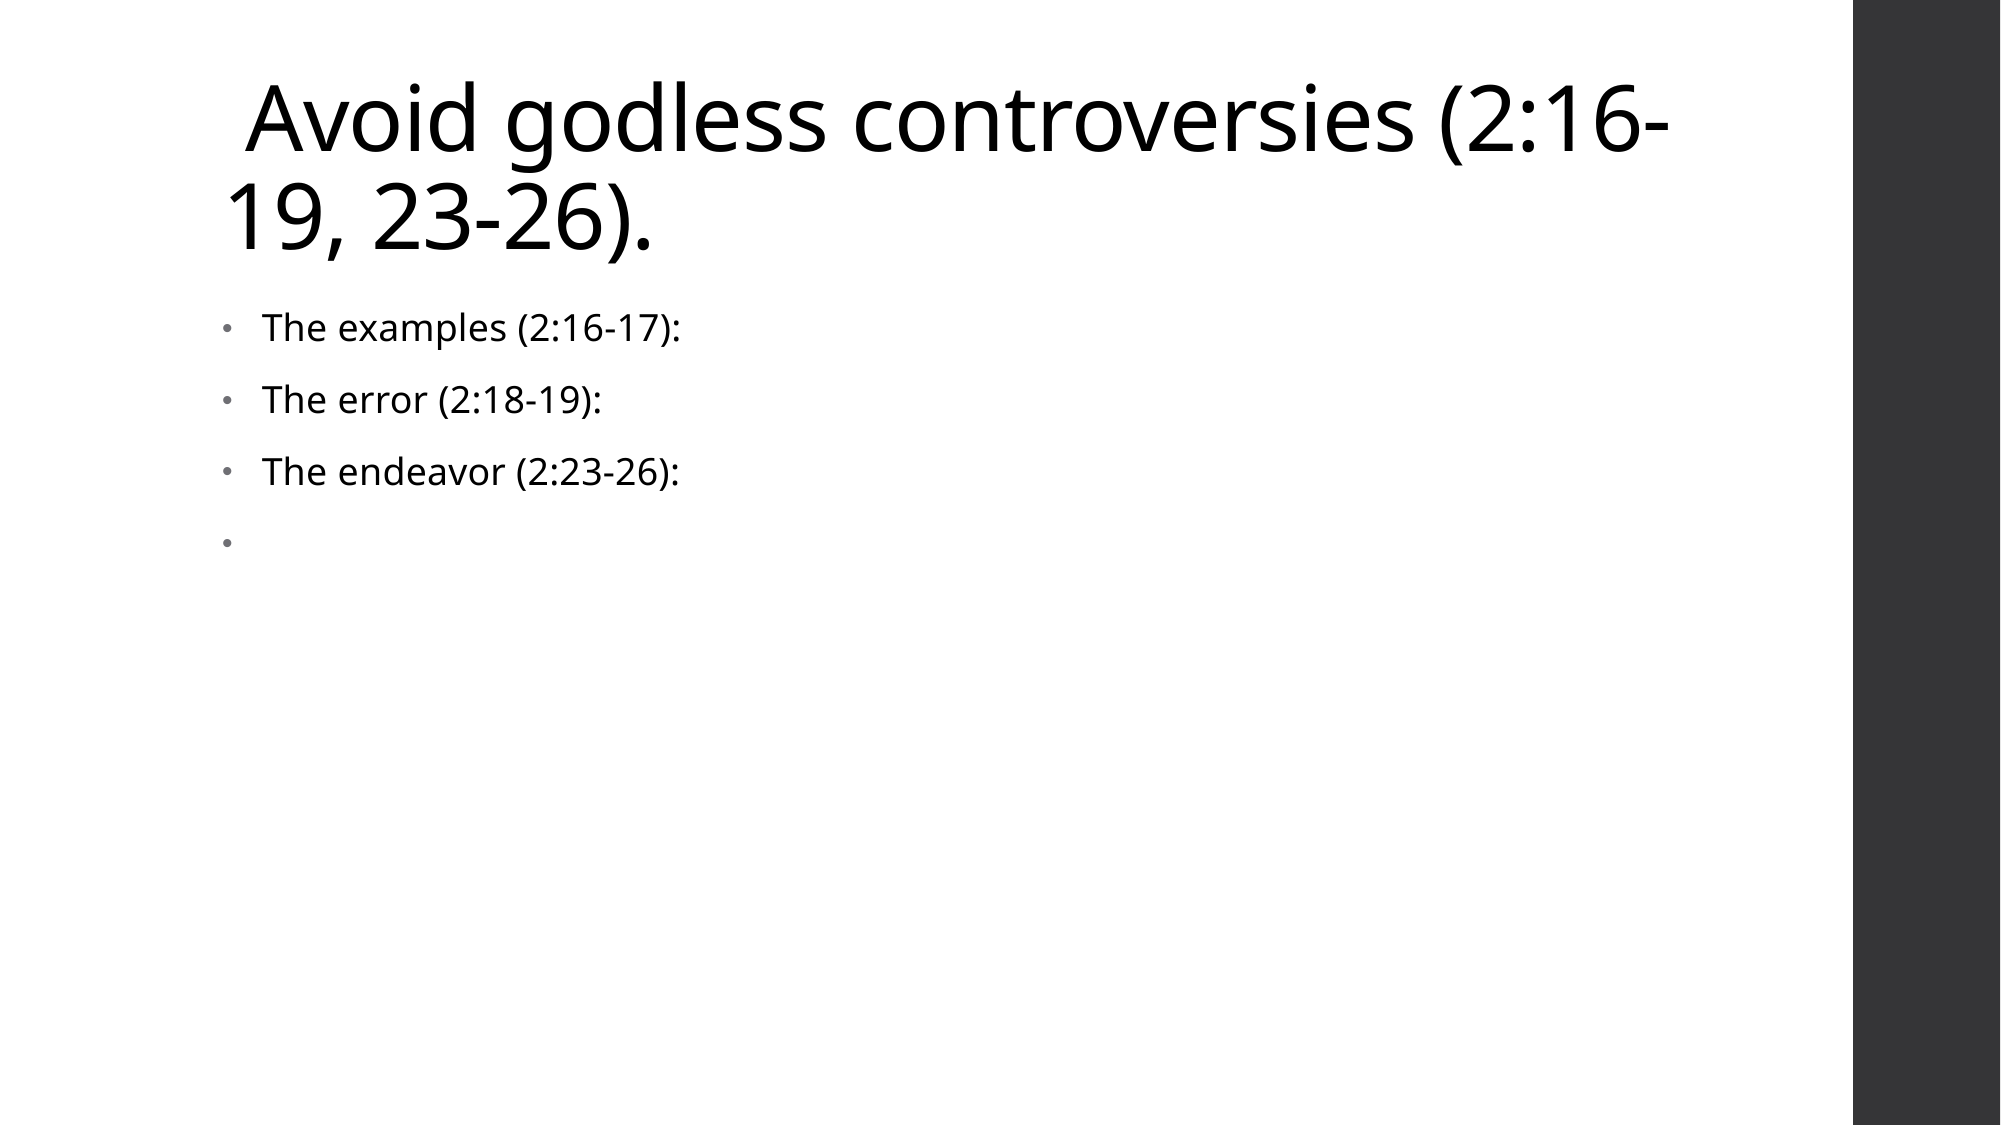

# Avoid godless controversies (2:16-19, 23-26).
 The examples (2:16-17):
 The error (2:18-19):
 The endeavor (2:23-26):